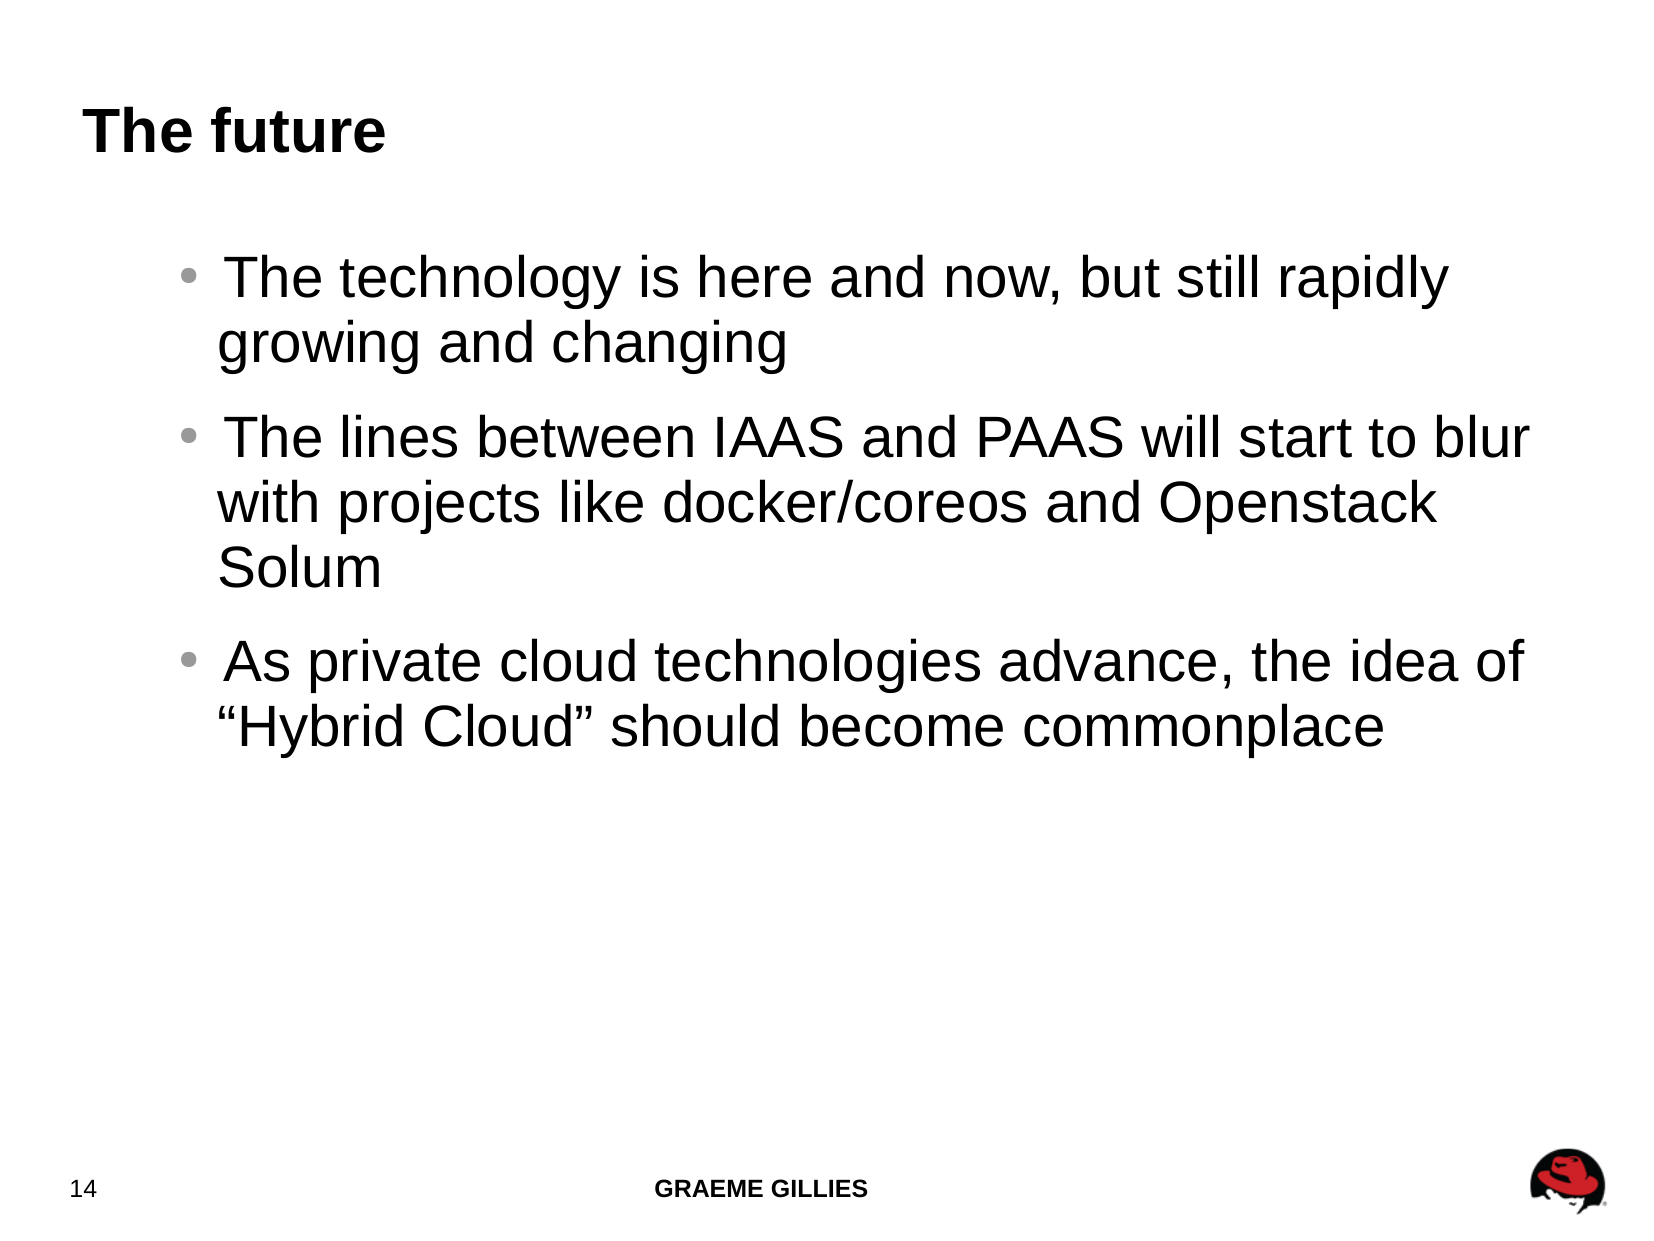

# The future
The technology is here and now, but still rapidly growing and changing
The lines between IAAS and PAAS will start to blur with projects like docker/coreos and Openstack Solum
As private cloud technologies advance, the idea of “Hybrid Cloud” should become commonplace